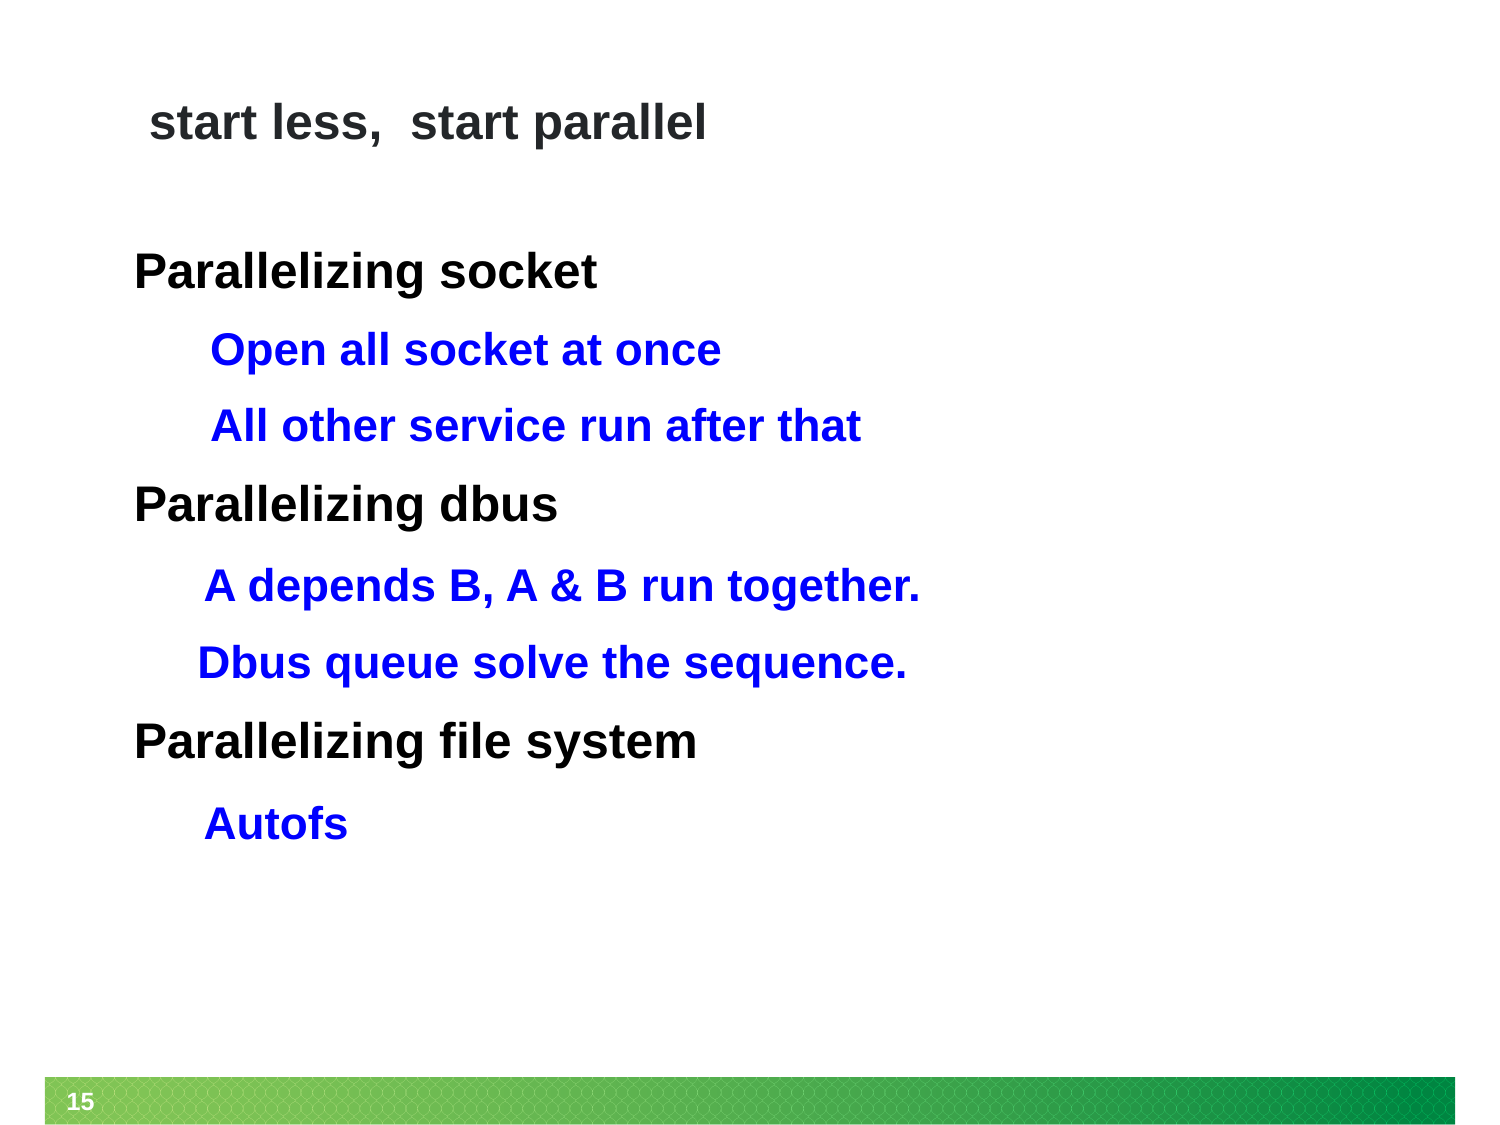

# start less, start parallel
Parallelizing socket
 Open all socket at once
 All other service run after that
Parallelizing dbus
 A depends B, A & B run together.
 Dbus queue solve the sequence.
Parallelizing file system
 Autofs